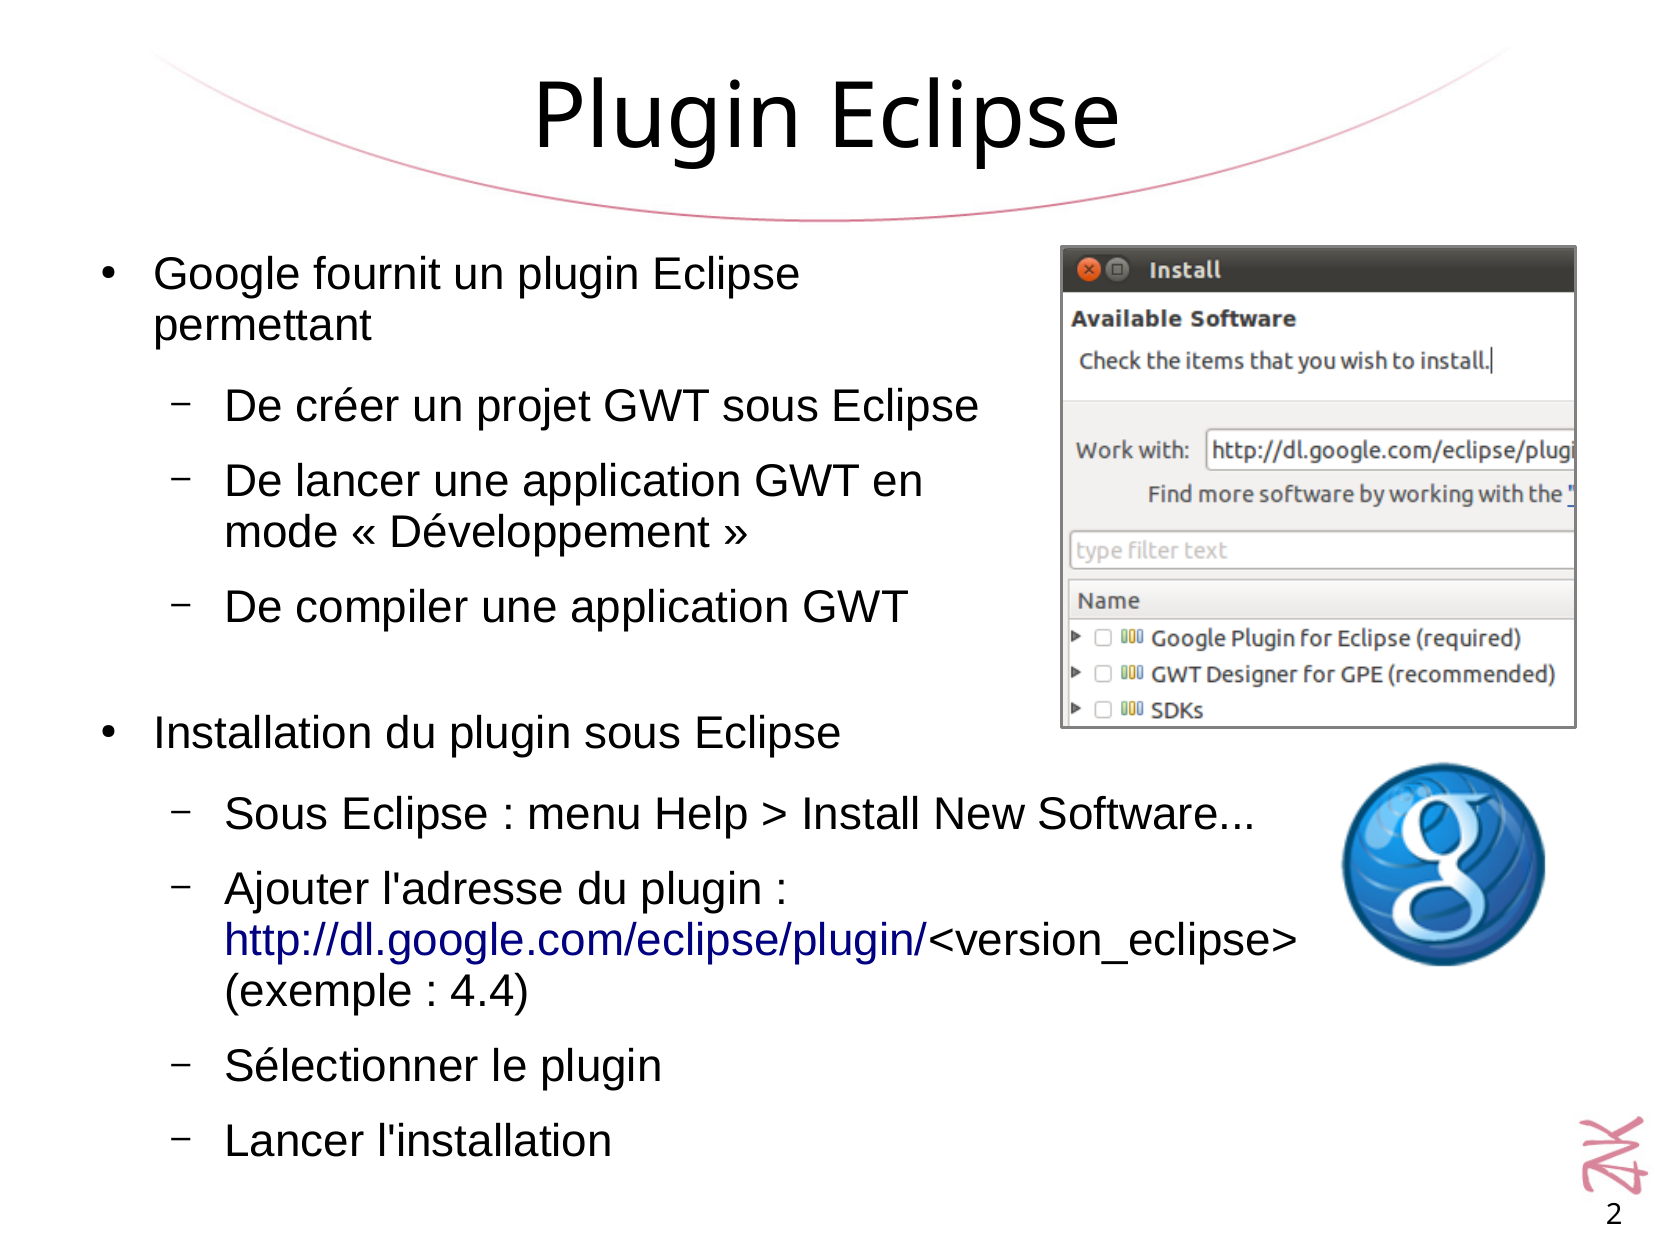

# Plugin Eclipse
Google fournit un plugin Eclipse
permettant
De créer un projet GWT sous Eclipse
De lancer une application GWT en
mode « Développement »
De compiler une application GWT
Installation du plugin sous Eclipse
Sous Eclipse : menu Help > Install New Software...
Ajouter l'adresse du plugin :
http://dl.google.com/eclipse/plugin/<version_eclipse>
(exemple : 4.4)
Sélectionner le plugin
Lancer l'installation
2